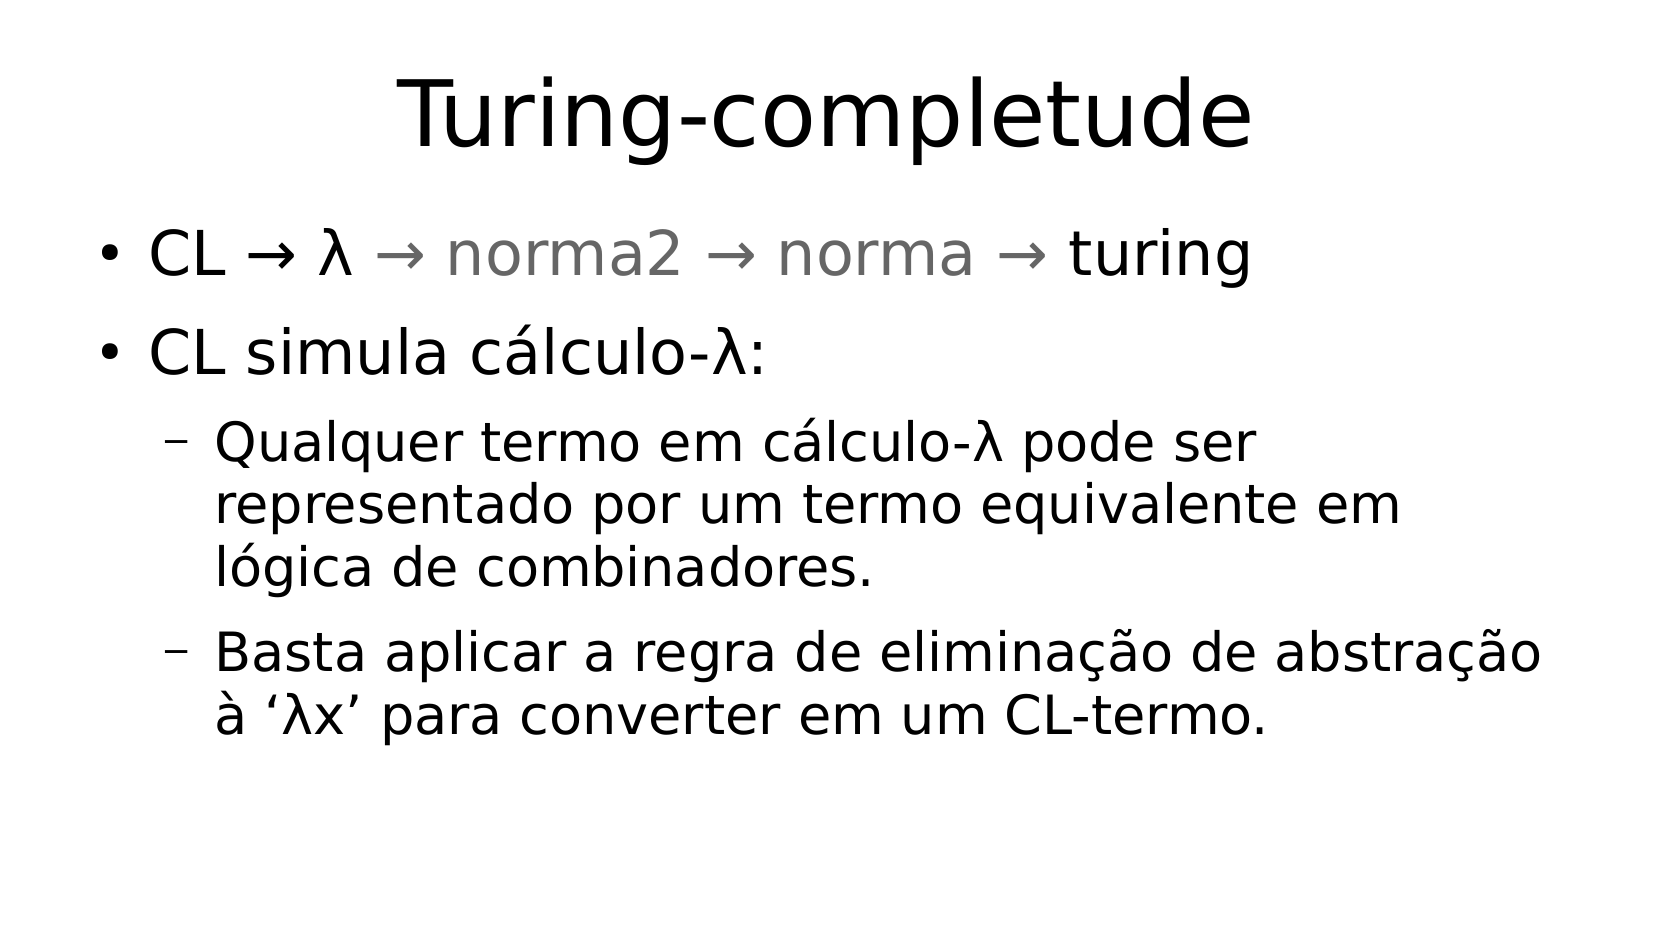

# Turing-completude
CL → λ → norma2 → norma → turing
CL simula cálculo-λ:
Qualquer termo em cálculo-λ pode ser representado por um termo equivalente em lógica de combinadores.
Basta aplicar a regra de eliminação de abstração à ‘λx’ para converter em um CL-termo.